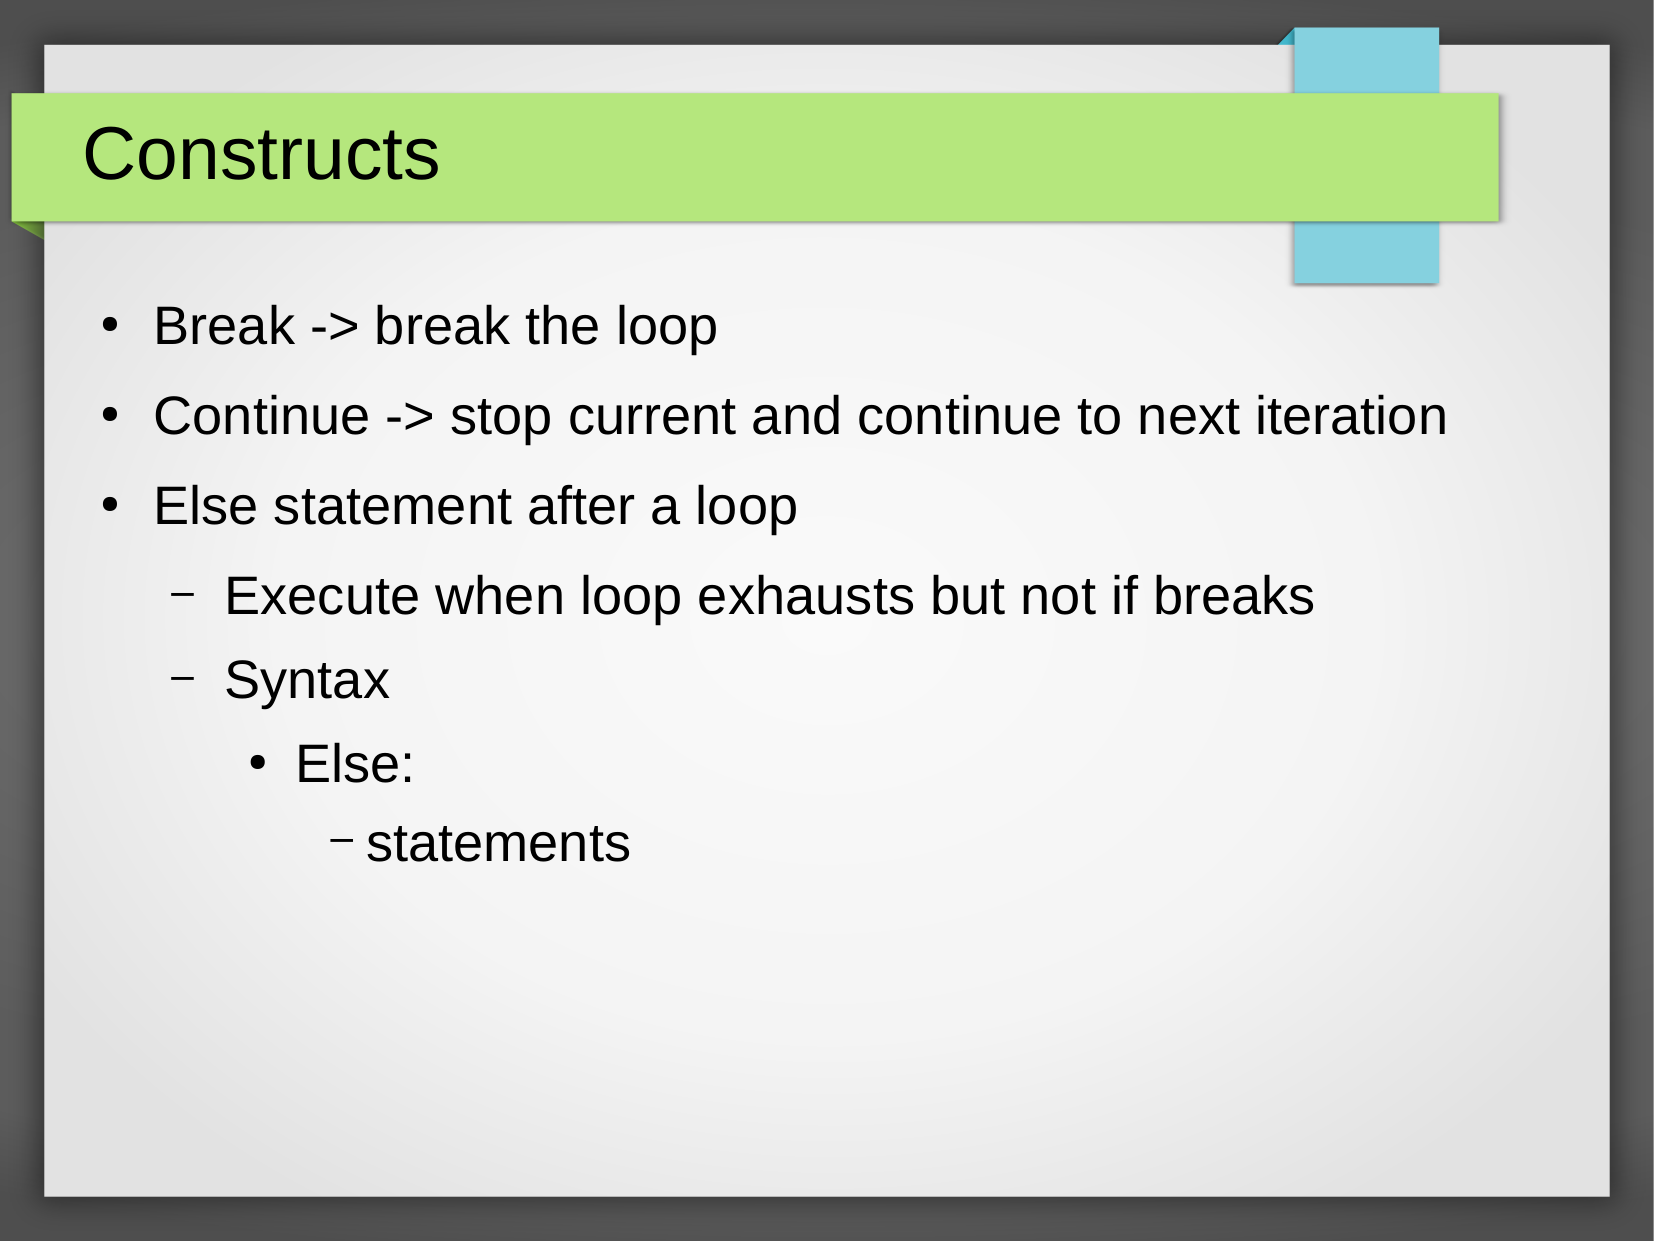

# Constructs
Break -> break the loop
Continue -> stop current and continue to next iteration
Else statement after a loop
Execute when loop exhausts but not if breaks
Syntax
Else:
statements